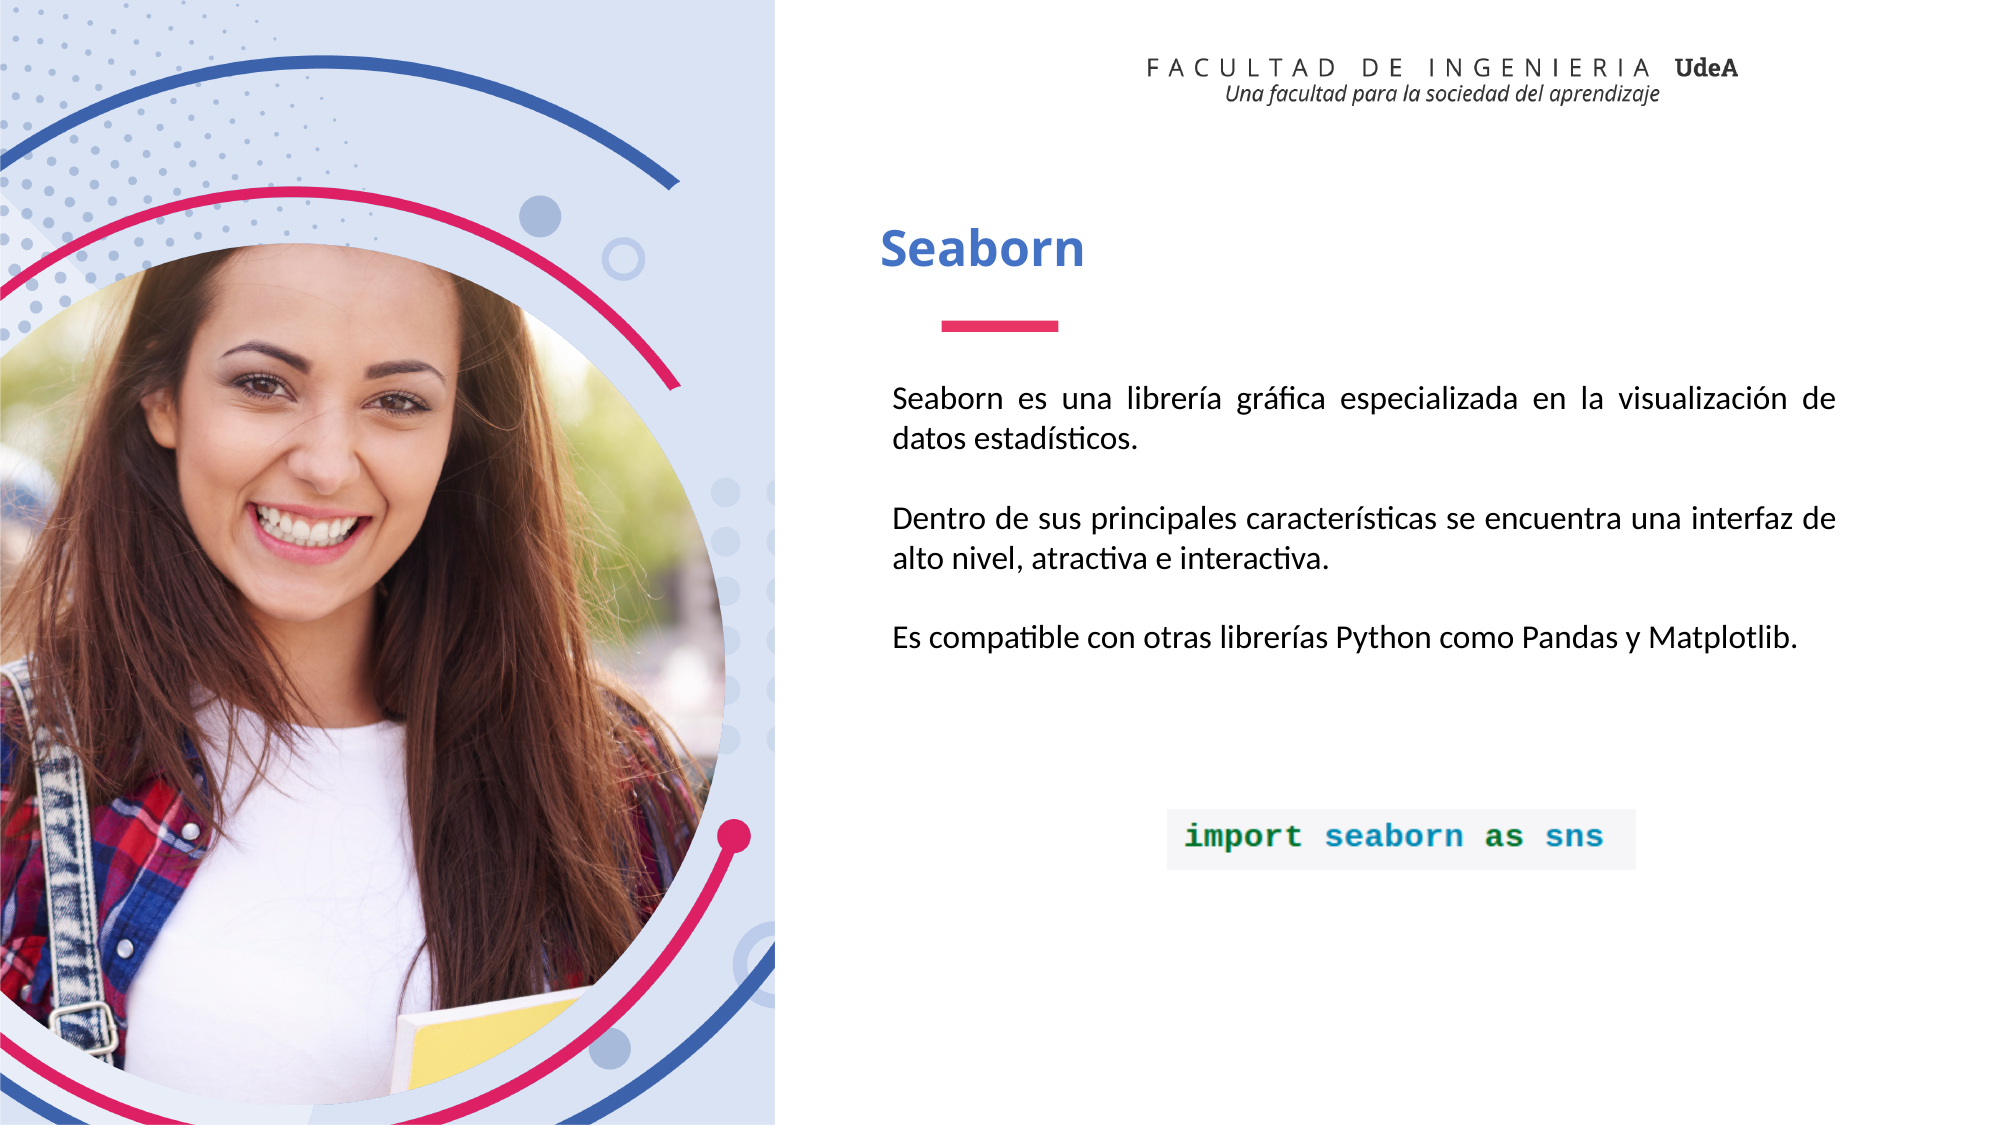

Seaborn
Seaborn es una librería gráfica especializada en la visualización de datos estadísticos.
Dentro de sus principales características se encuentra una interfaz de alto nivel, atractiva e interactiva.
Es compatible con otras librerías Python como Pandas y Matplotlib.